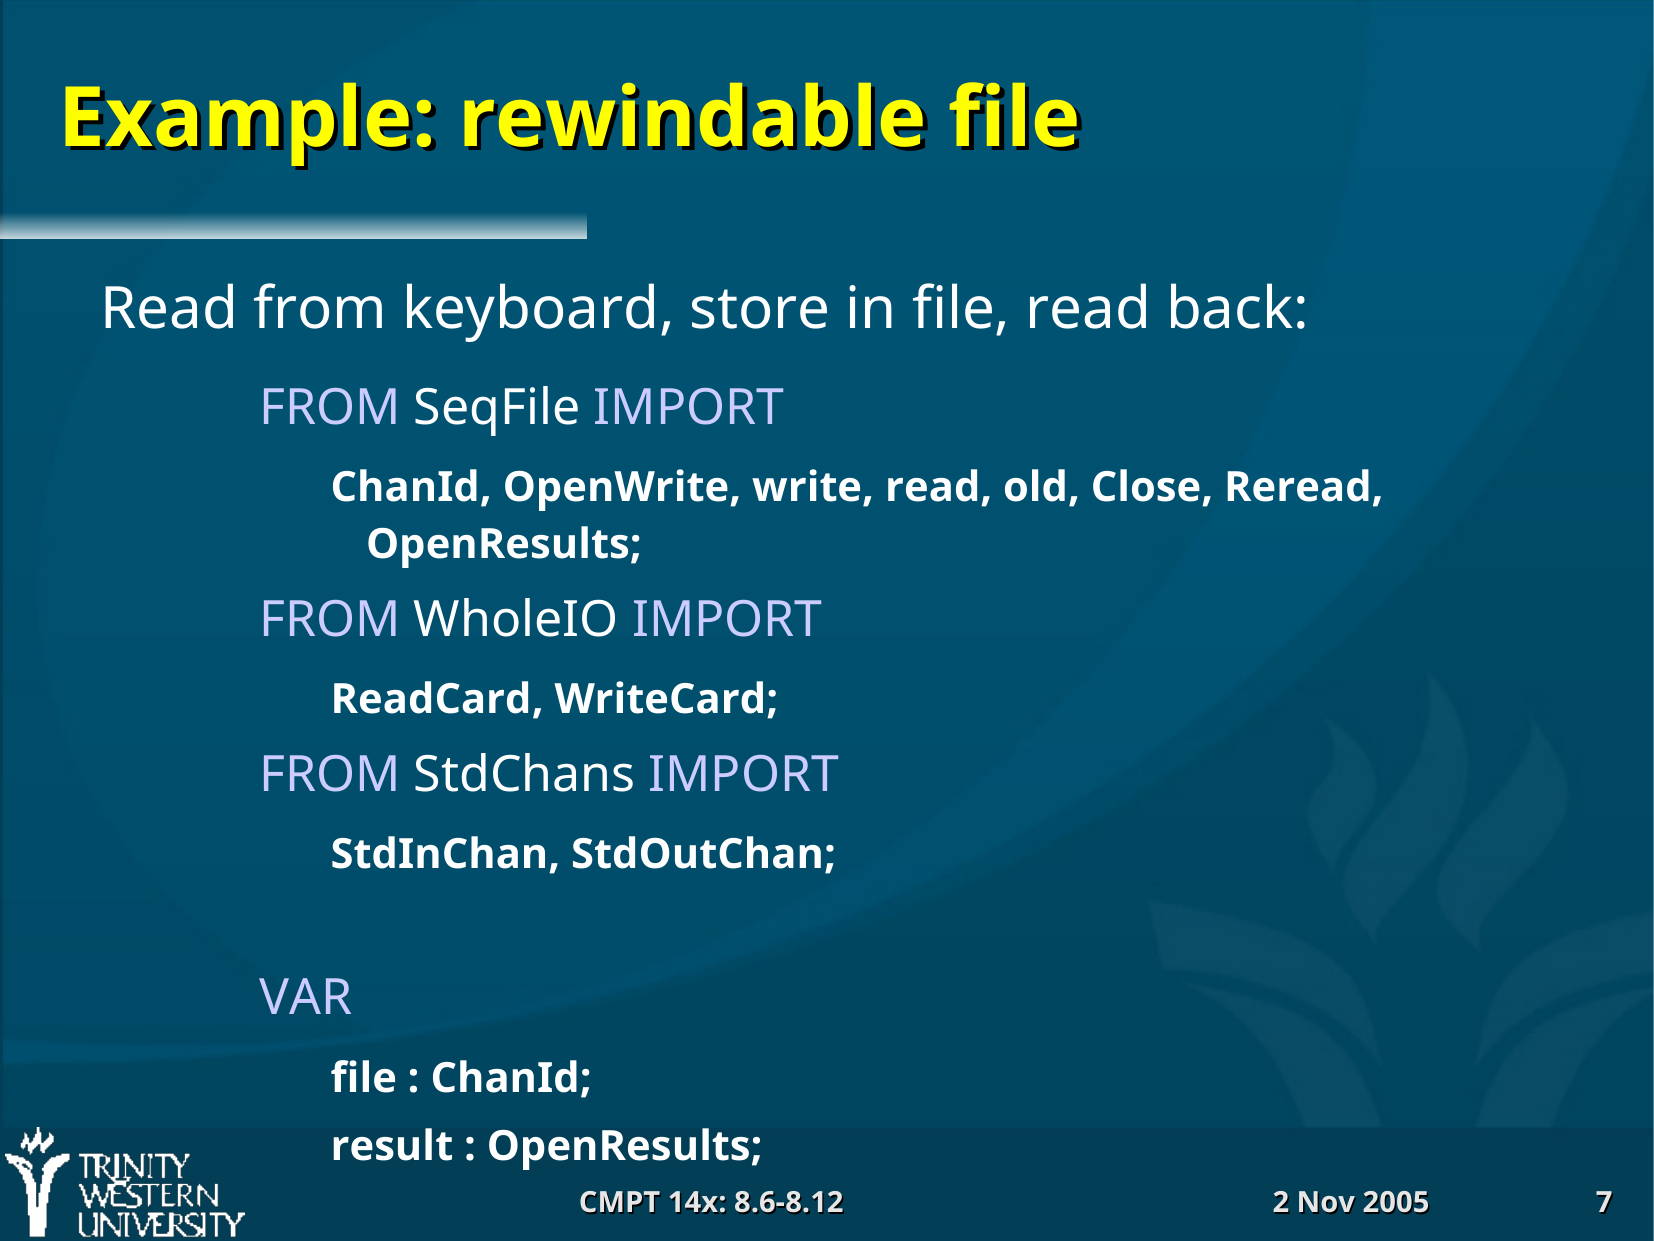

# Example: rewindable file
Read from keyboard, store in file, read back:
FROM SeqFile IMPORT
ChanId, OpenWrite, write, read, old, Close, Reread, OpenResults;
FROM WholeIO IMPORT
ReadCard, WriteCard;
FROM StdChans IMPORT
StdInChan, StdOutChan;
VAR
file : ChanId;
result : OpenResults;
CMPT 14x: 8.6-8.12
2 Nov 2005
7